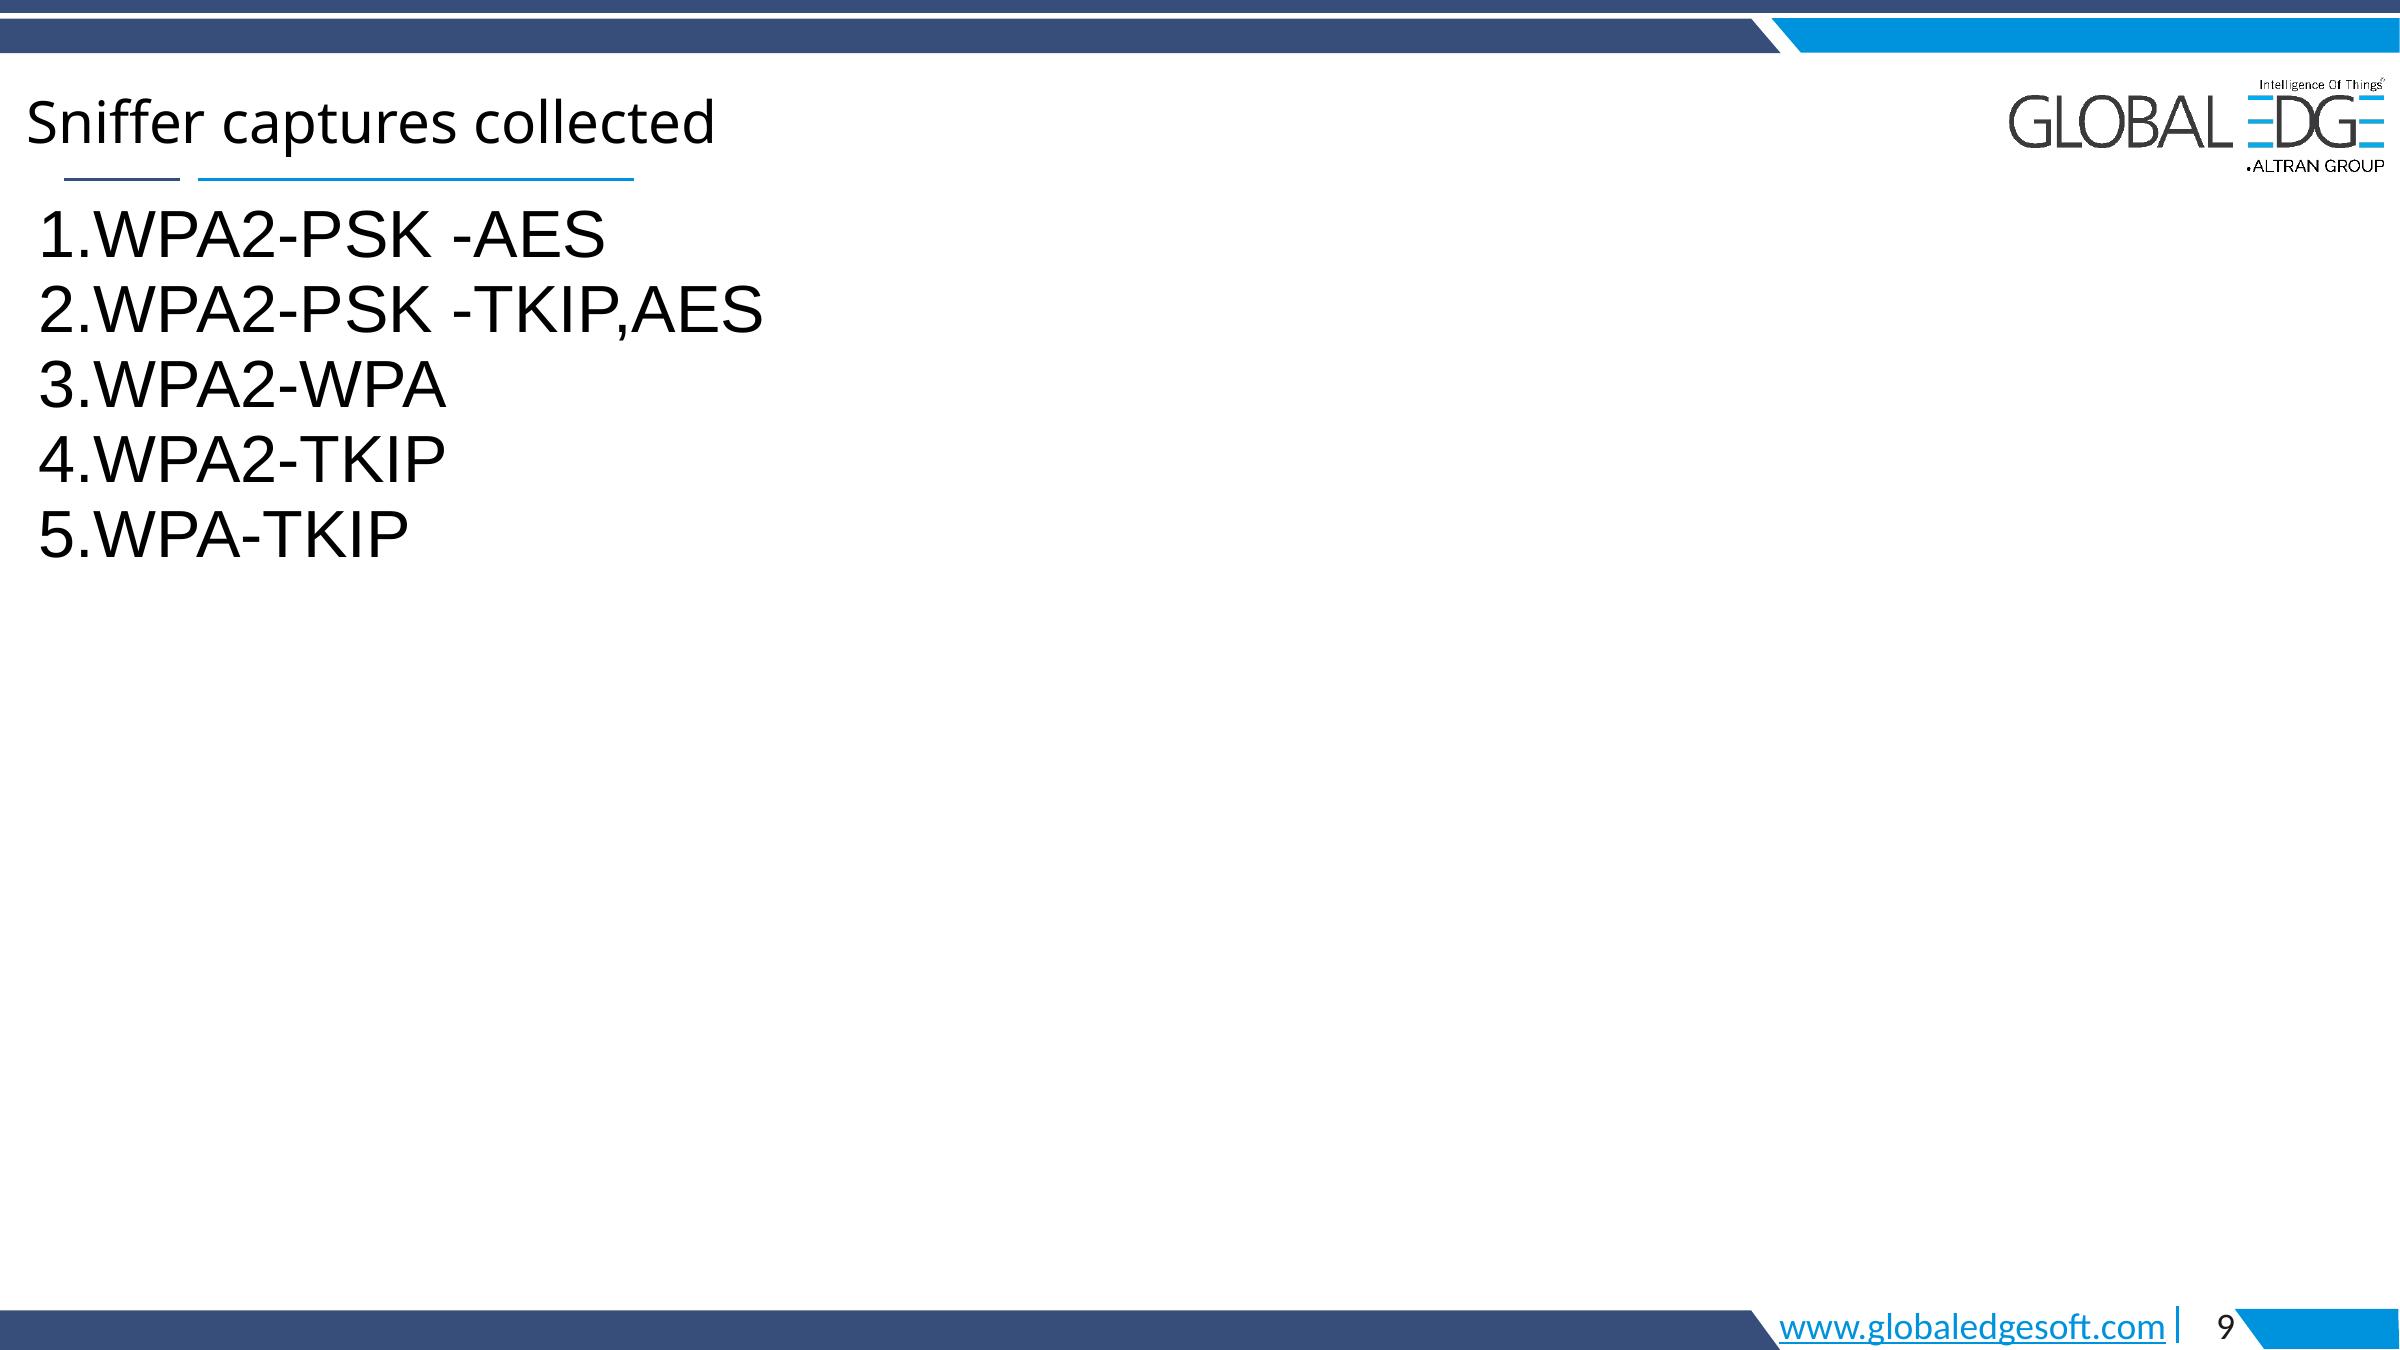

1.WPA2-PSK -AES
2.WPA2-PSK -TKIP,AES
3.WPA2-WPA
4.WPA2-TKIP
5.WPA-TKIP
# Sniffer captures collected